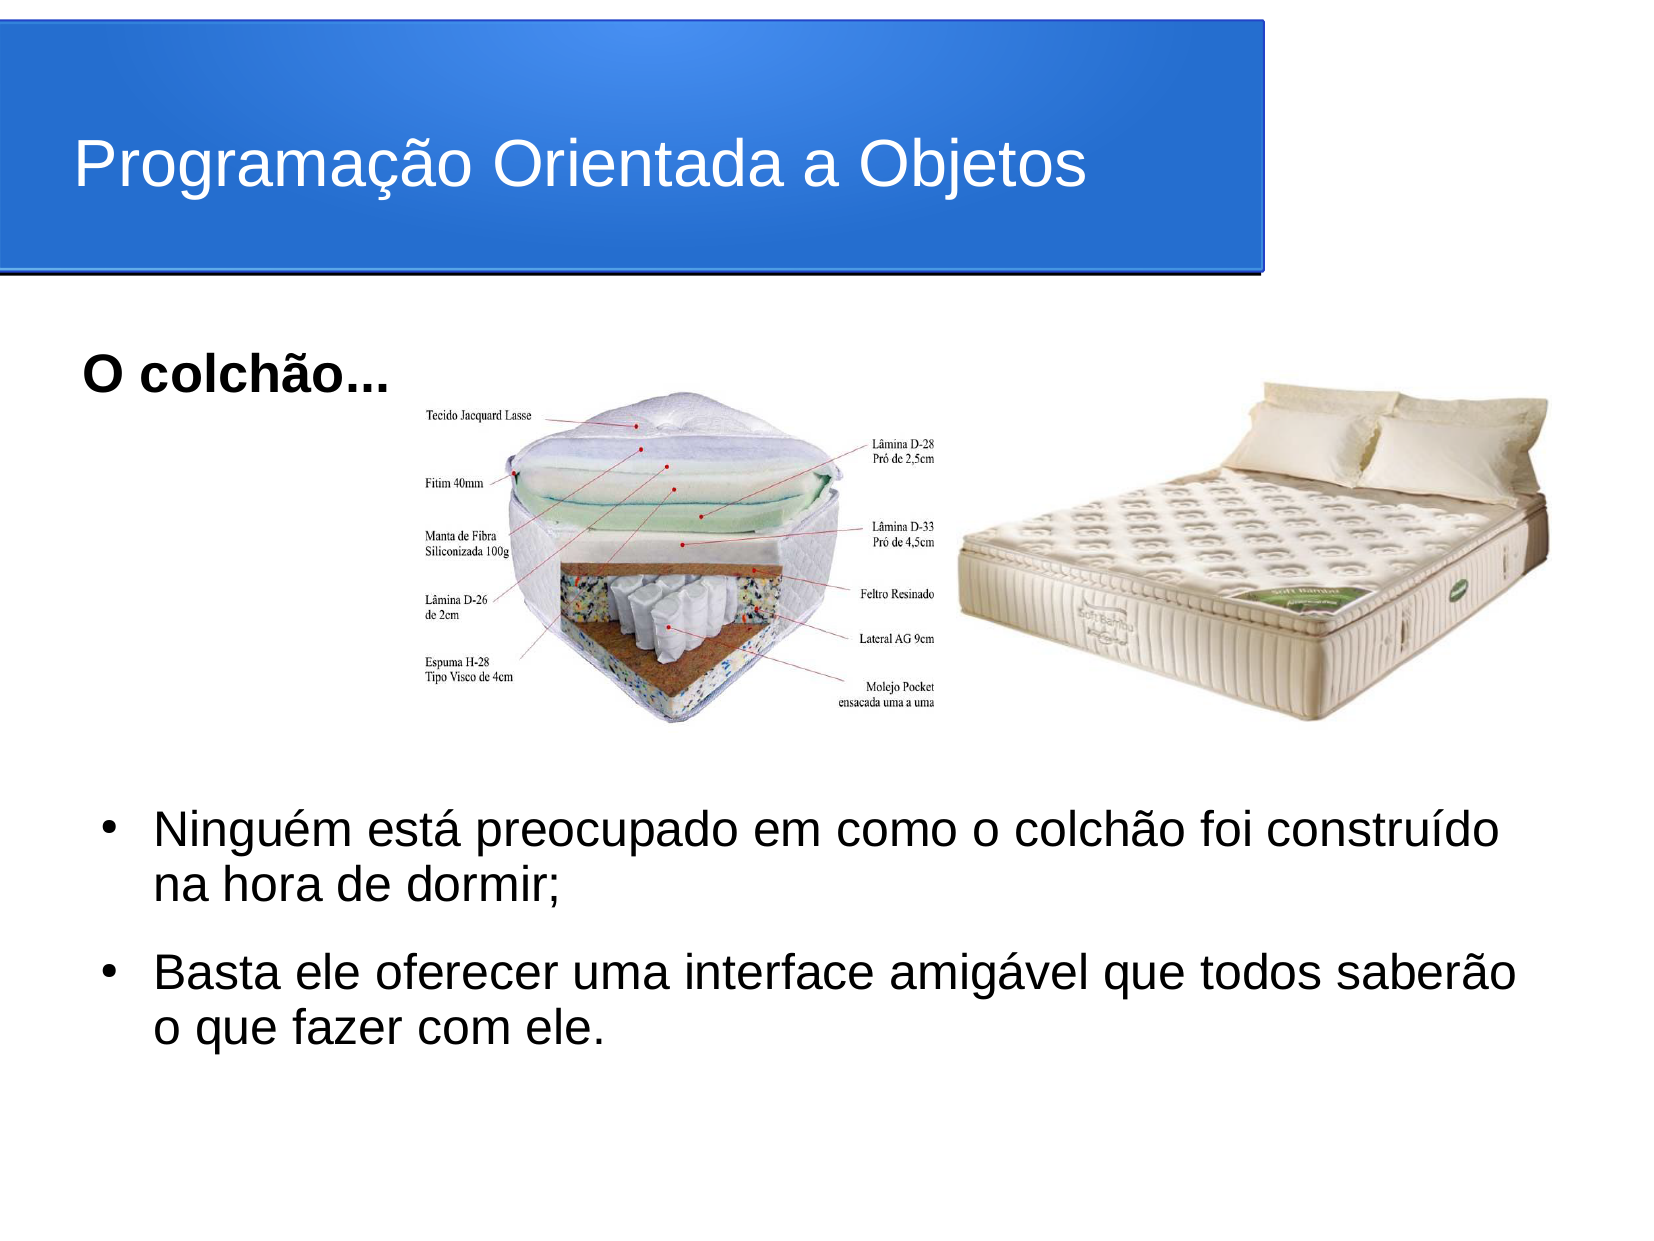

Programação Orientada a Objetos
# O colchão...
Ninguém está preocupado em como o colchão foi construído na hora de dormir;
Basta ele oferecer uma interface amigável que todos saberão o que fazer com ele.